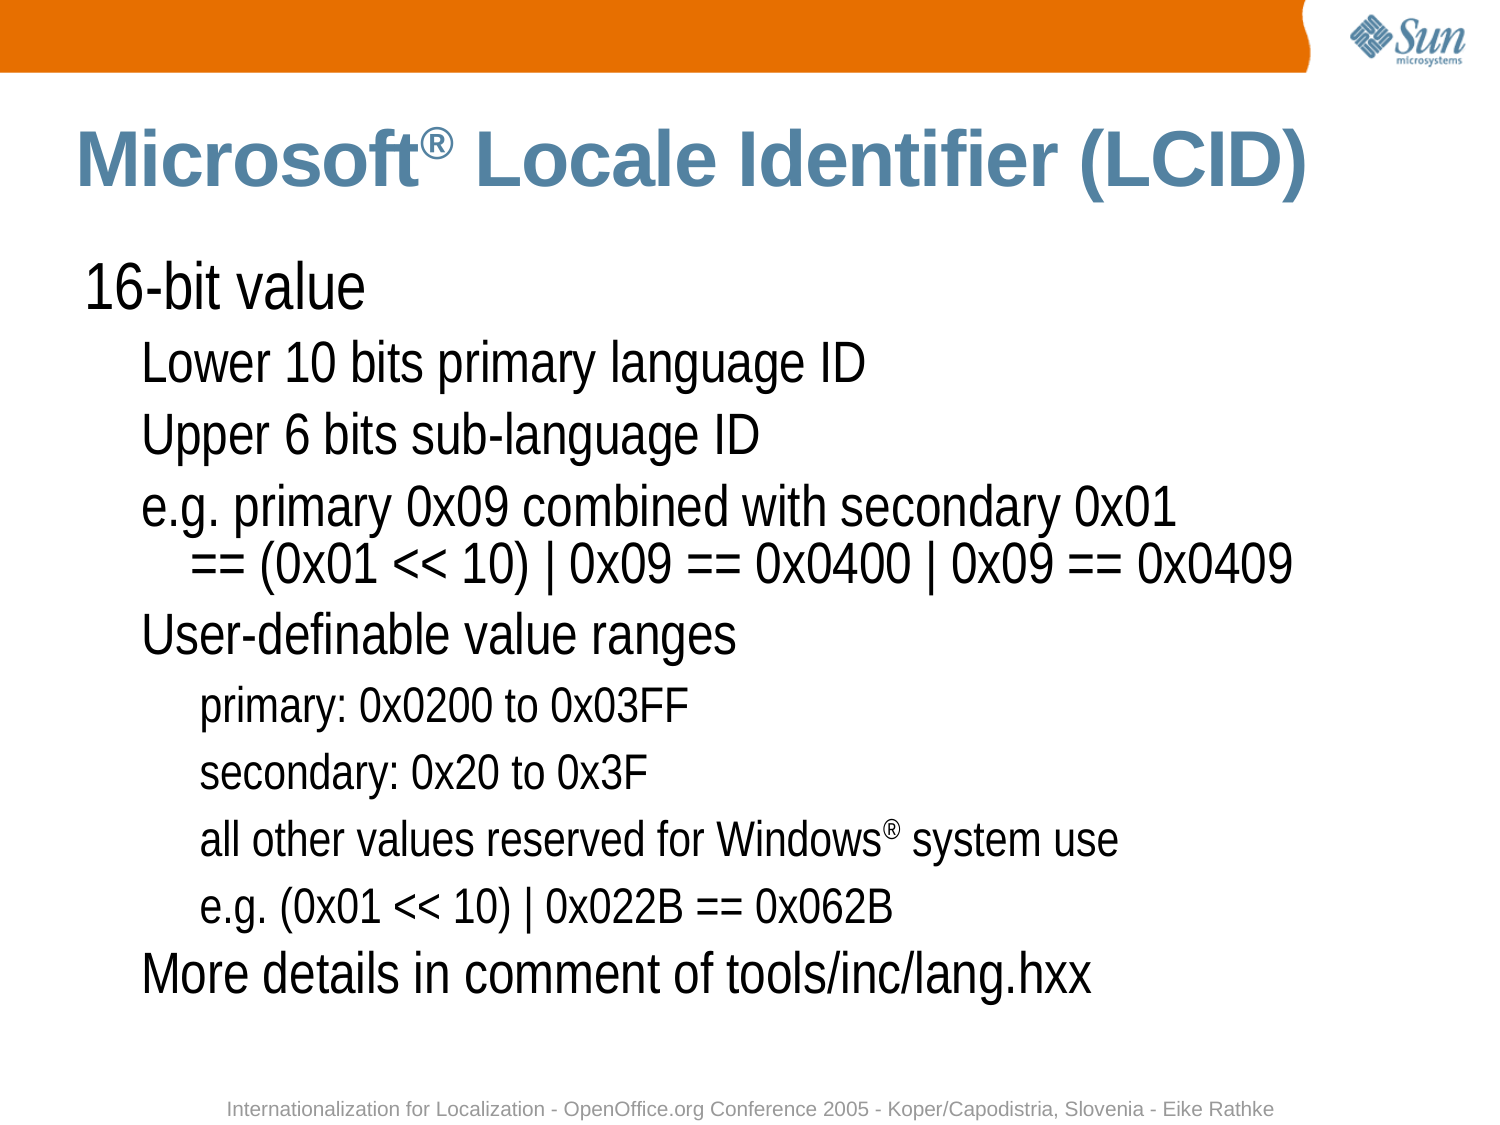

# Microsoft® Locale Identifier (LCID)
16-bit value
Lower 10 bits primary language ID
Upper 6 bits sub-language ID
e.g. primary 0x09 combined with secondary 0x01
== (0x01 << 10) | 0x09 == 0x0400 | 0x09 == 0x0409
User-definable value ranges
primary: 0x0200 to 0x03FF
secondary: 0x20 to 0x3F
all other values reserved for Windows® system use
e.g. (0x01 << 10) | 0x022B == 0x062B
More details in comment of tools/inc/lang.hxx